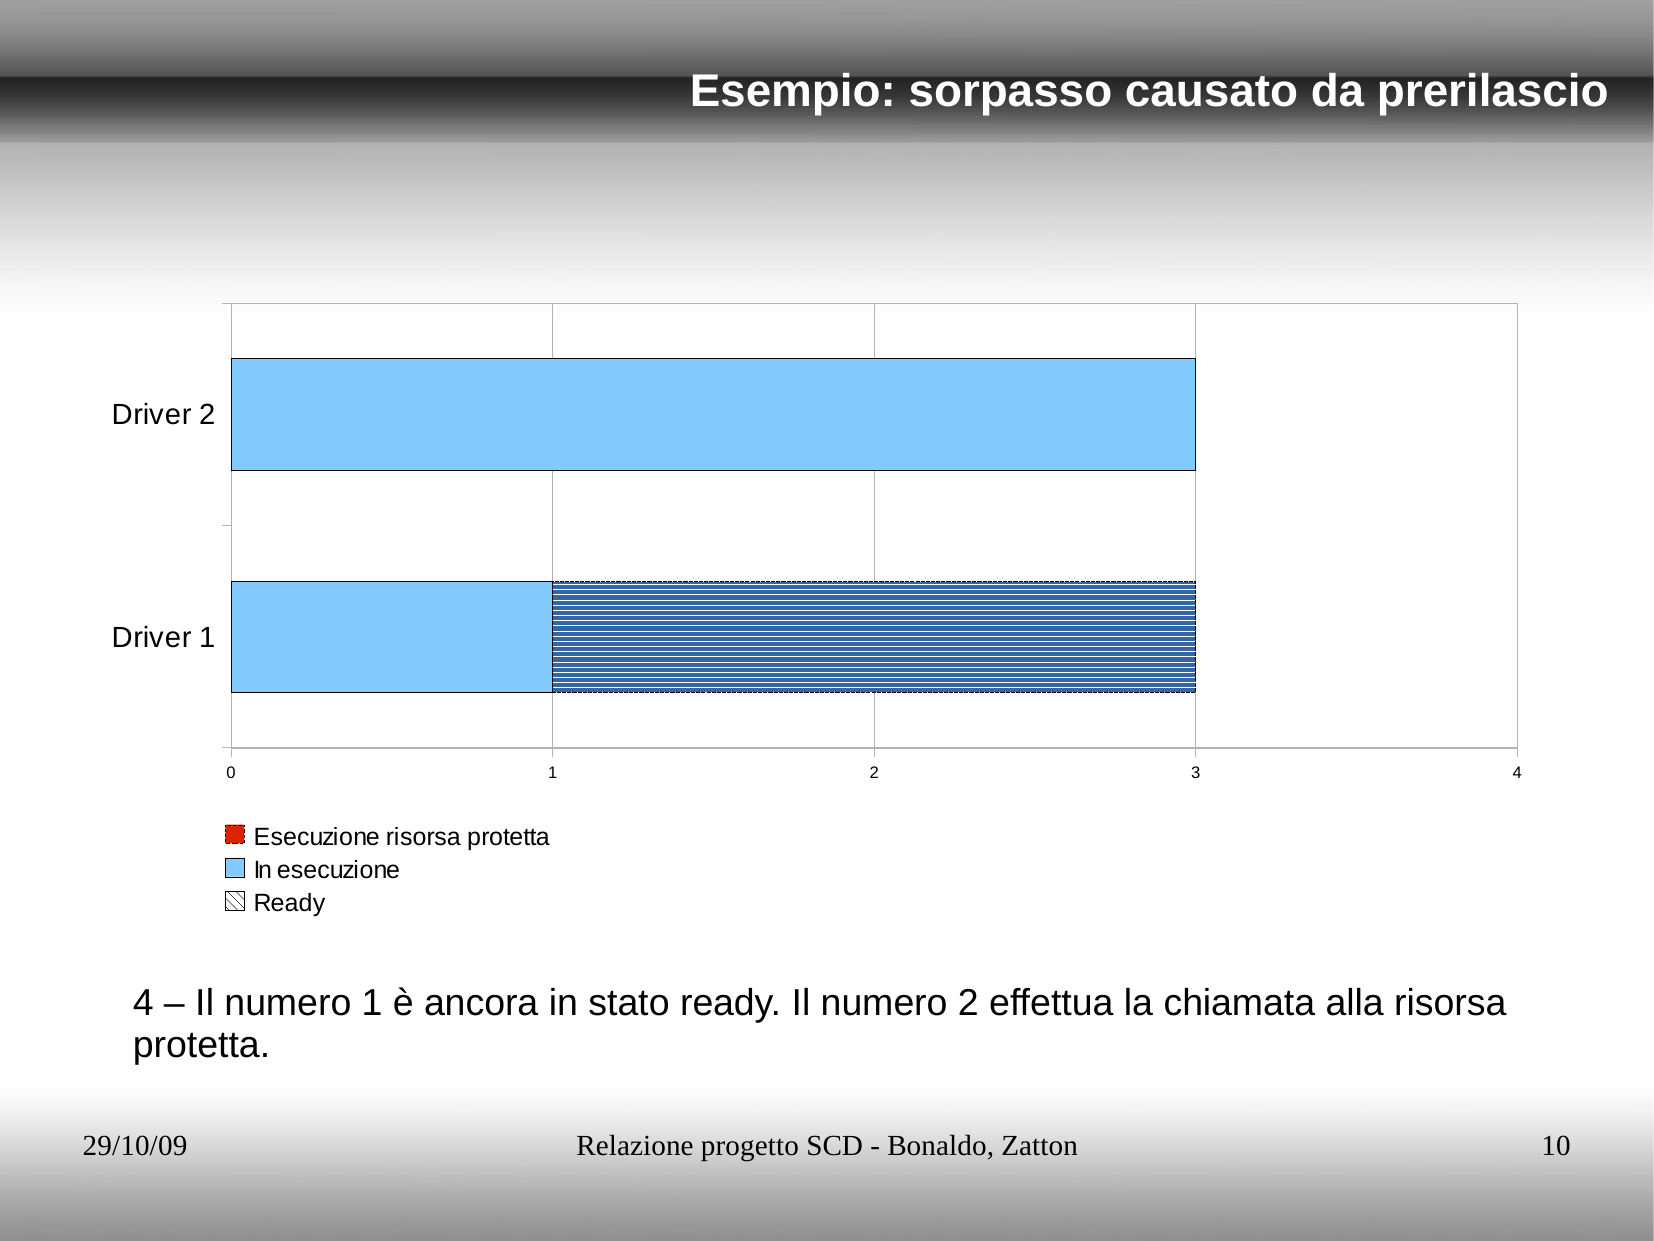

Esempio: sorpasso causato da prerilascio
### Chart
| Category | In esecuzione | Esecuzione risorsa protetta |
|---|---|---|
| Driver 1 | 1.0 | 2.0 |
| Driver 2 | 3.0 | 0.0 |4 – Il numero 1 è ancora in stato ready. Il numero 2 effettua la chiamata alla risorsa protetta.
29/10/09
Relazione progetto SCD - Bonaldo, Zatton
10